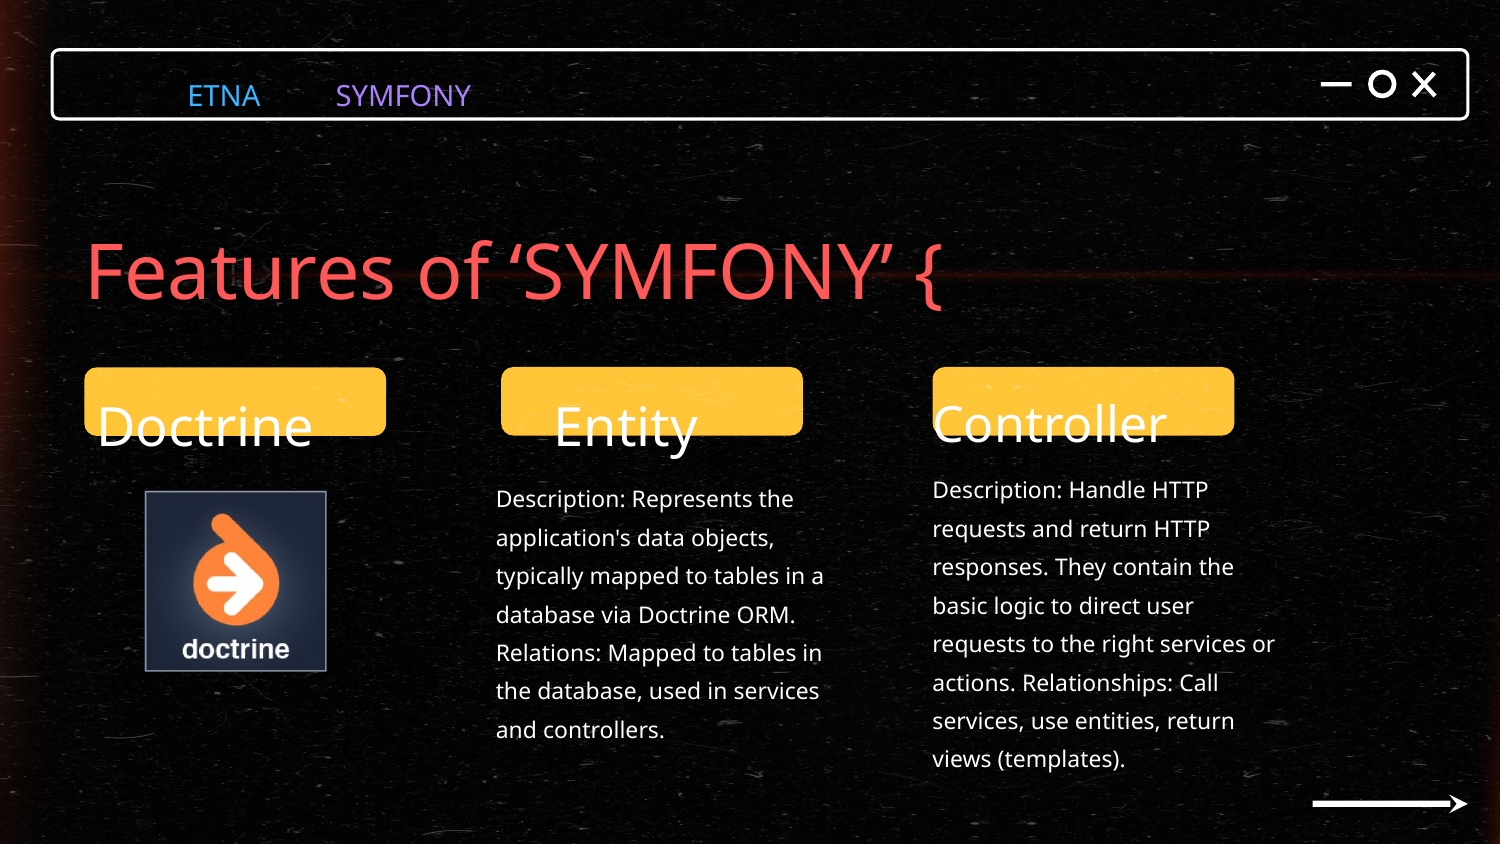

ETNA SYMFONY
Features of ‘SYMFONY’ {
Doctrine
Entity
Controller
Description: Handle HTTP requests and return HTTP responses. They contain the basic logic to direct user requests to the right services or actions. Relationships: Call services, use entities, return views (templates).
Description: Represents the application's data objects, typically mapped to tables in a database via Doctrine ORM. Relations: Mapped to tables in the database, used in services and controllers.